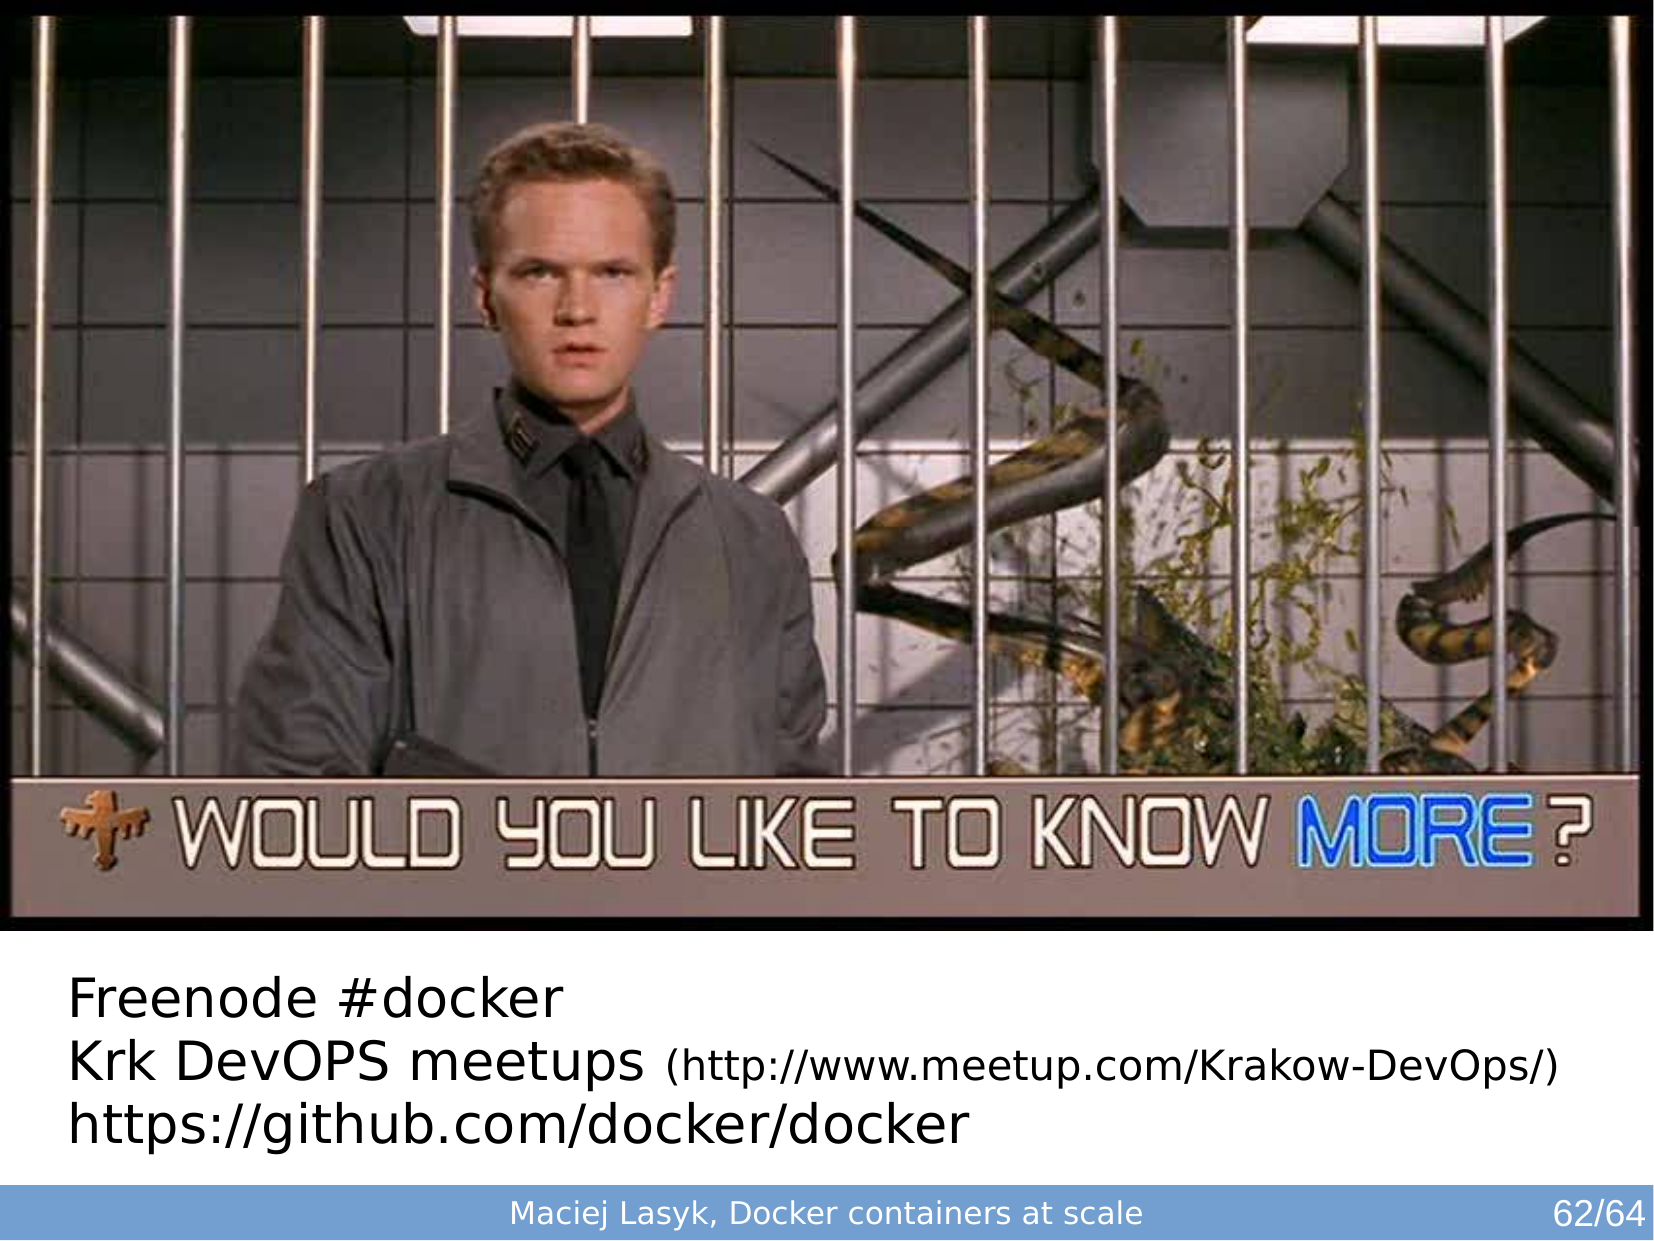

Freenode #docker
Krk DevOPS meetups (http://www.meetup.com/Krakow-DevOps/)
https://github.com/docker/docker
 62/64
Maciej Lasyk, Docker containers at scale